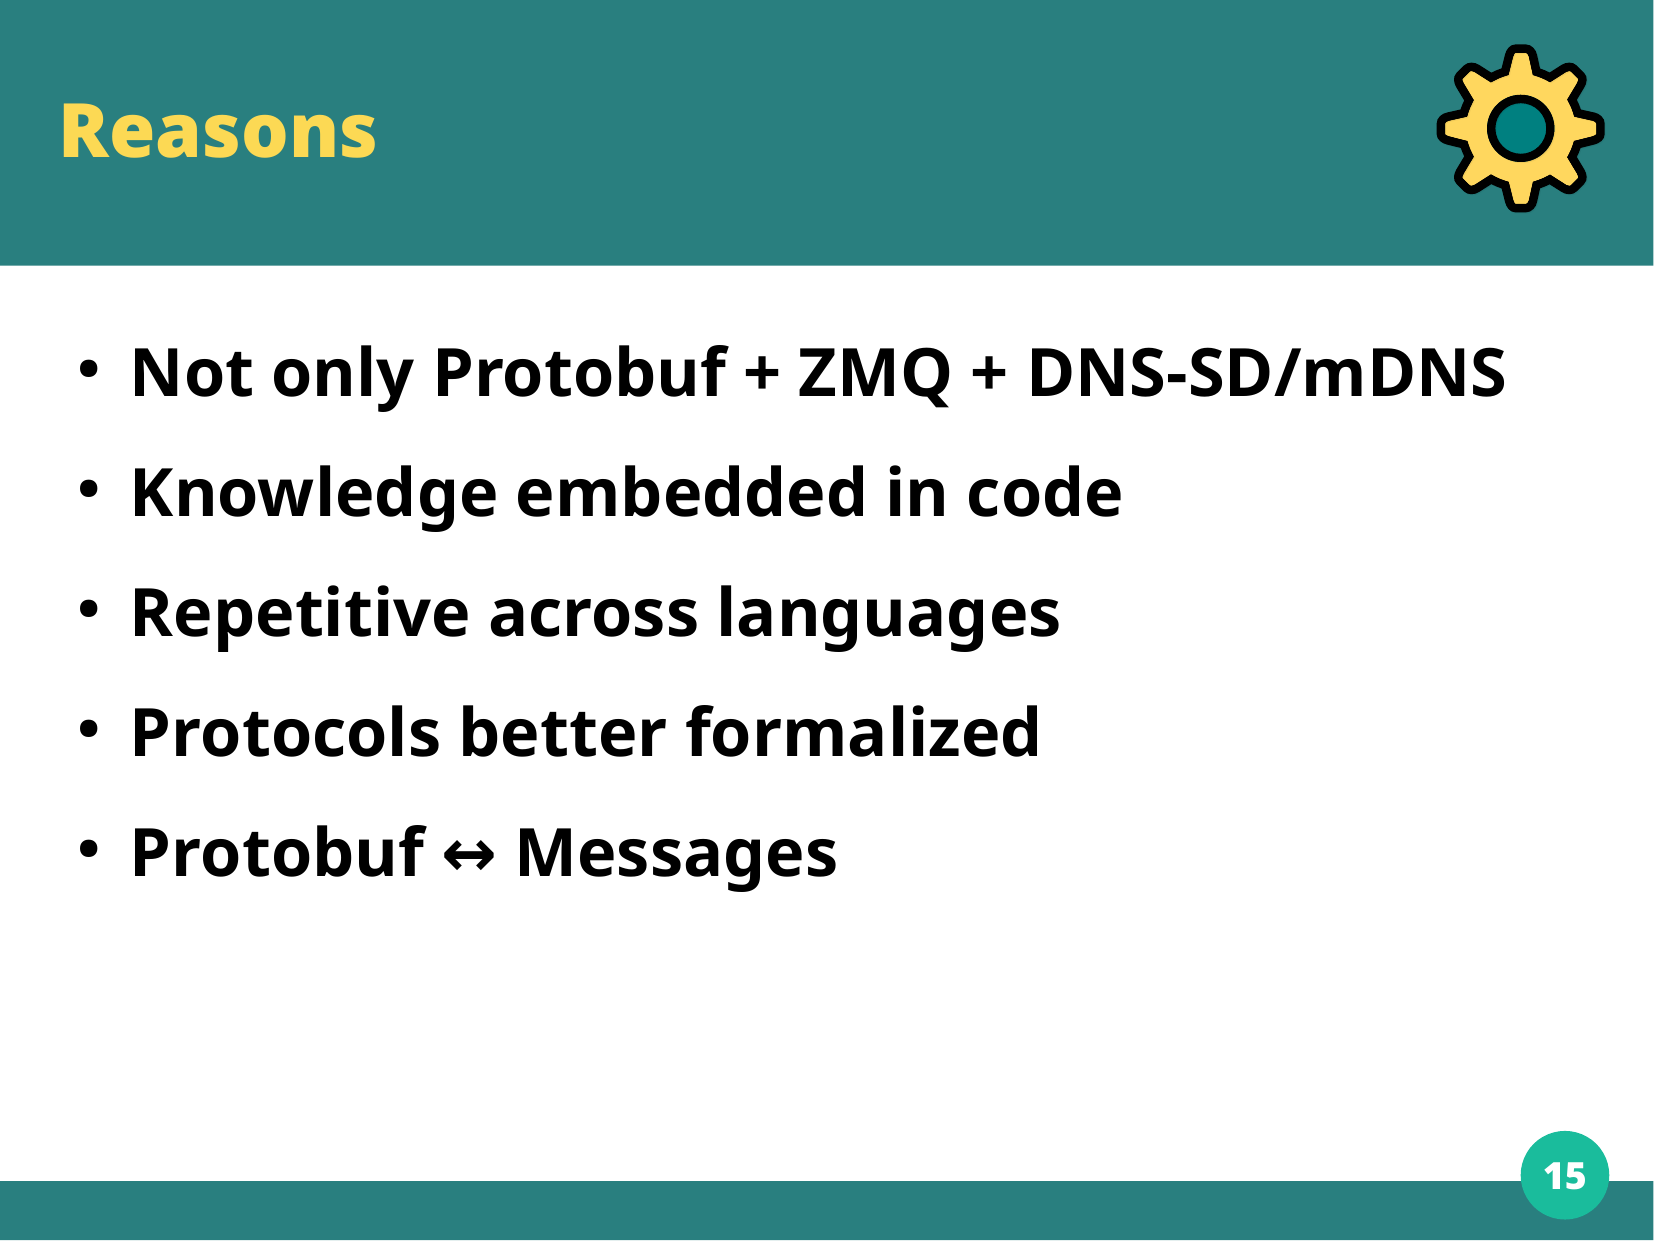

# Reasons
Not only Protobuf + ZMQ + DNS-SD/mDNS
Knowledge embedded in code
Repetitive across languages
Protocols better formalized
Protobuf ↔ Messages
15